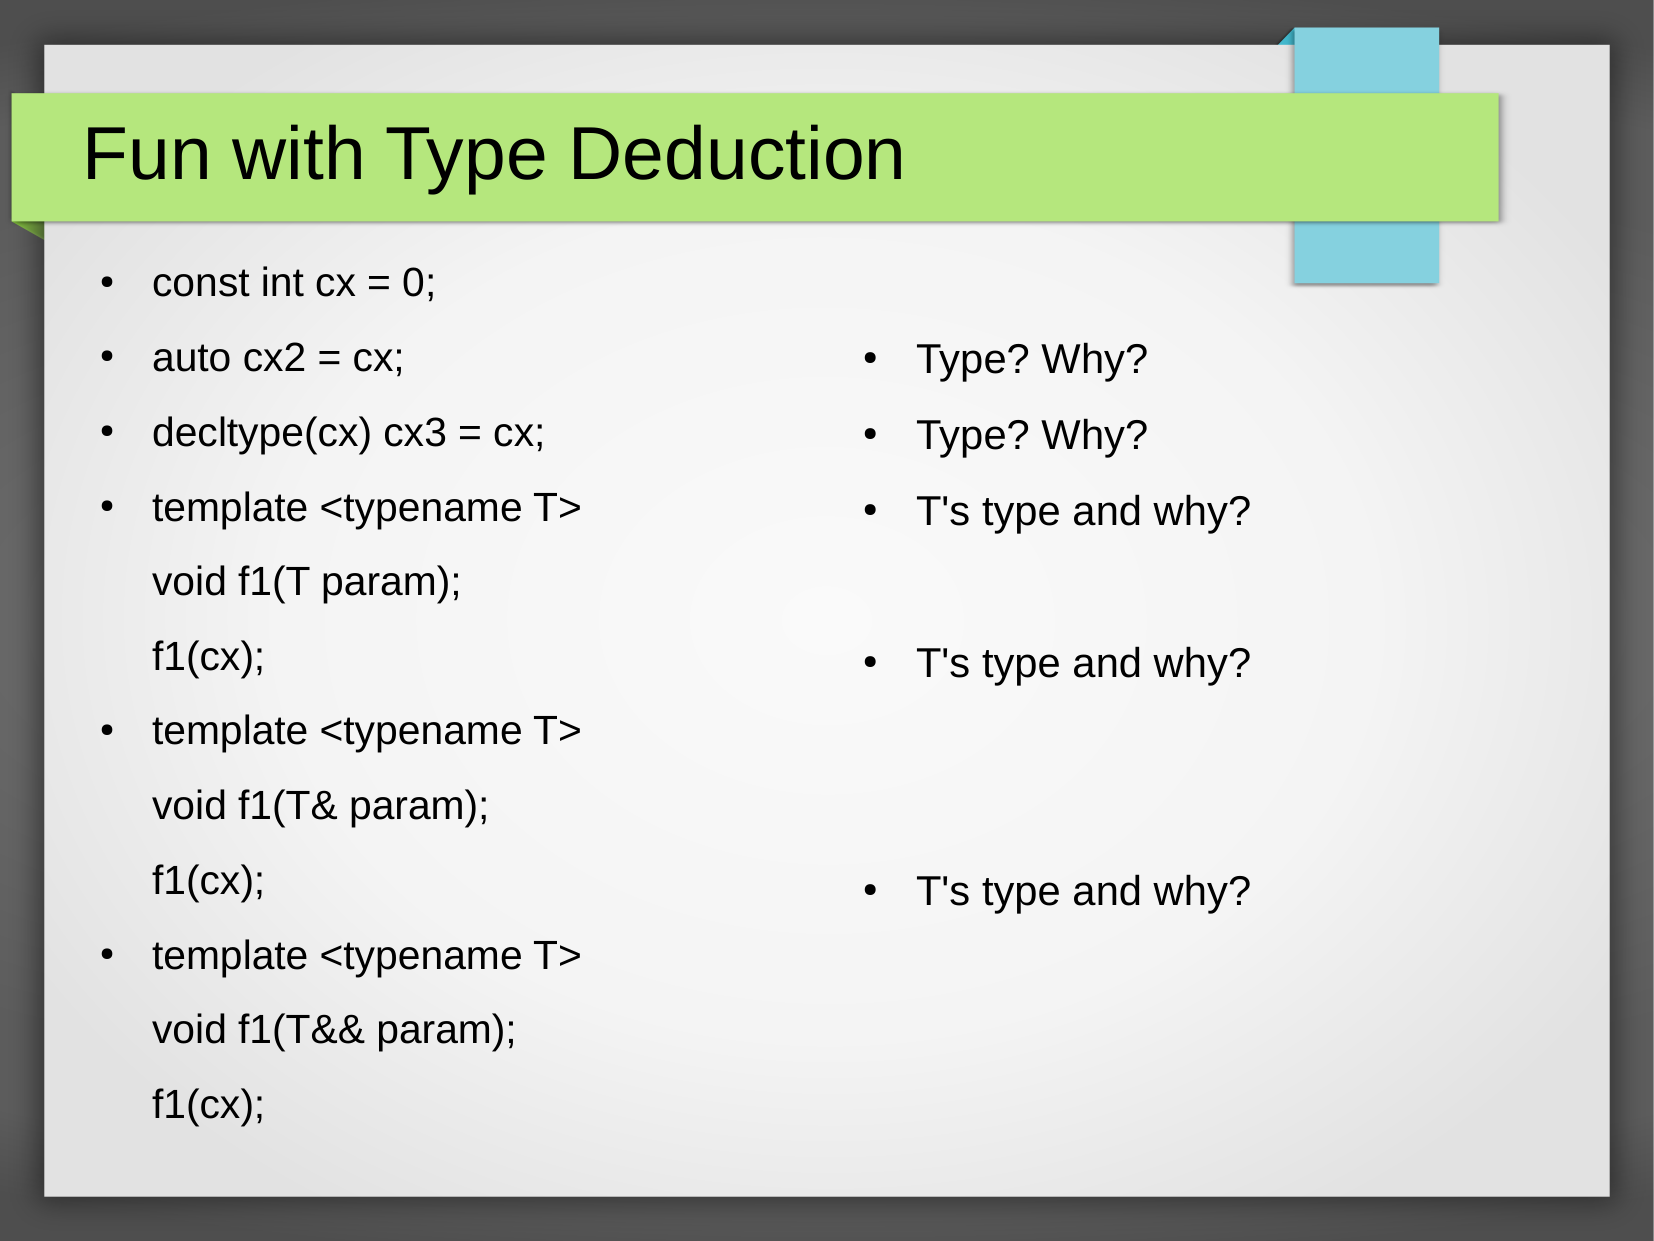

# Fun with Type Deduction
const int cx = 0;
auto cx2 = cx;
decltype(cx) cx3 = cx;
template <typename T>
void f1(T param);
f1(cx);
template <typename T>
void f1(T& param);
f1(cx);
template <typename T>
void f1(T&& param);
f1(cx);
Type? Why?
Type? Why?
T's type and why?
T's type and why?
T's type and why?